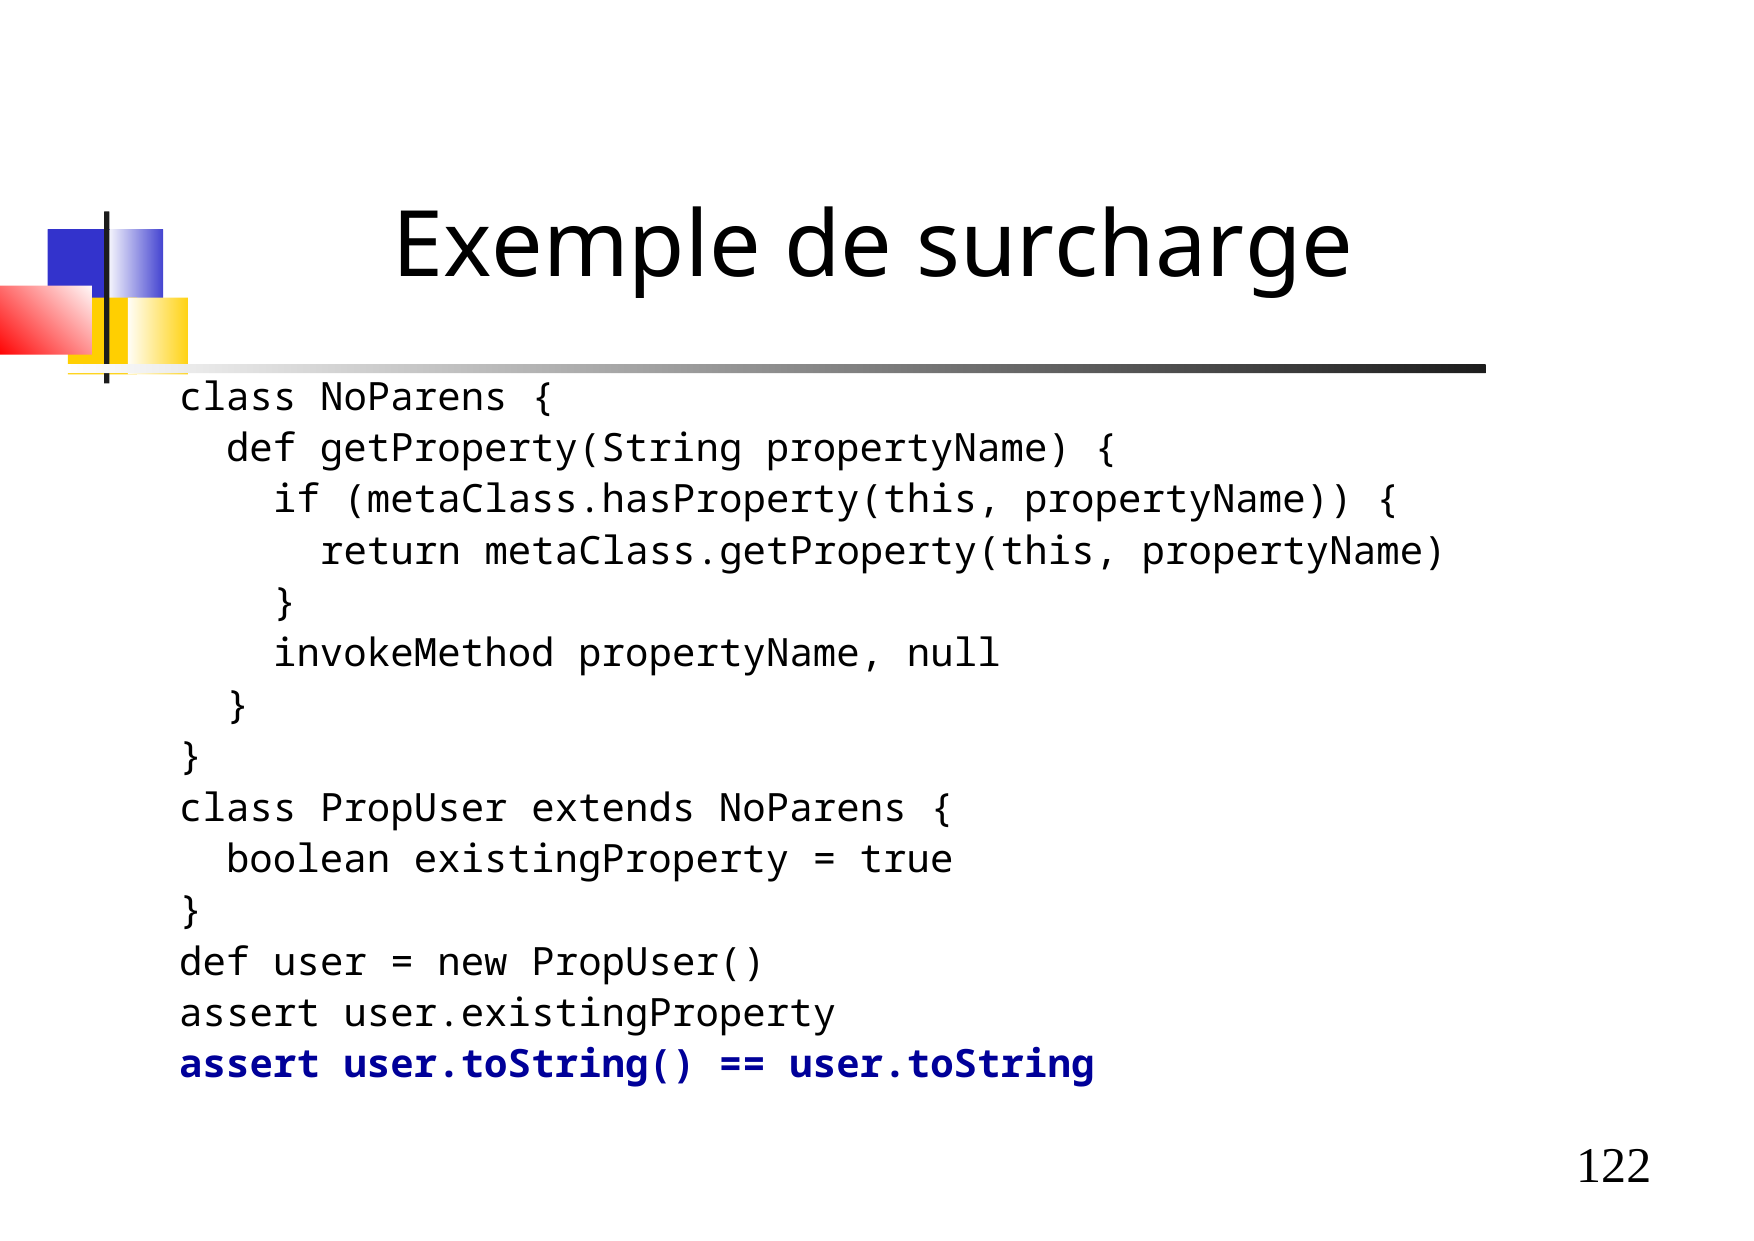

# Exemple de surcharge
class NoParens {
 def getProperty(String propertyName) {
 if (metaClass.hasProperty(this, propertyName)) {
 return metaClass.getProperty(this, propertyName)
 }
 invokeMethod propertyName, null
 }
}
class PropUser extends NoParens {
 boolean existingProperty = true
}
def user = new PropUser()
assert user.existingProperty
assert user.toString() == user.toString